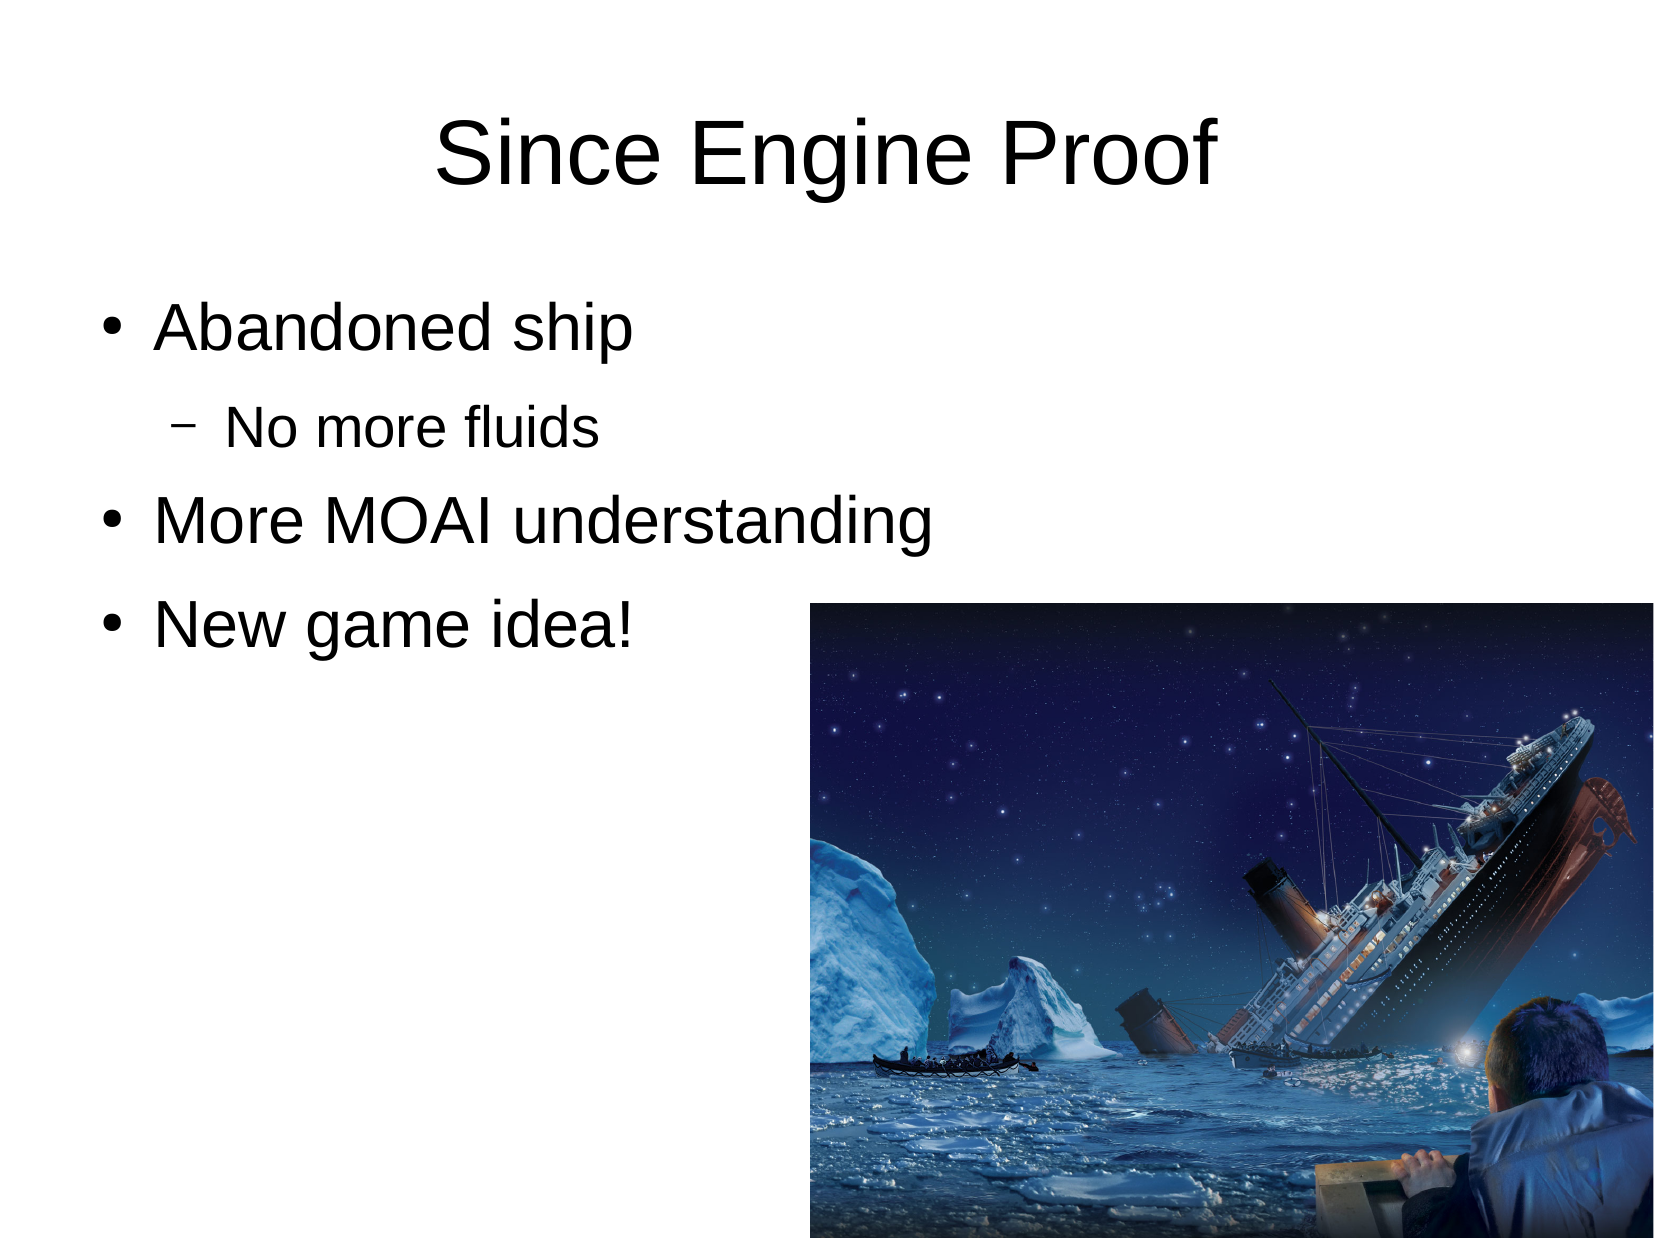

# Since Engine Proof
Abandoned ship
No more fluids
More MOAI understanding
New game idea!